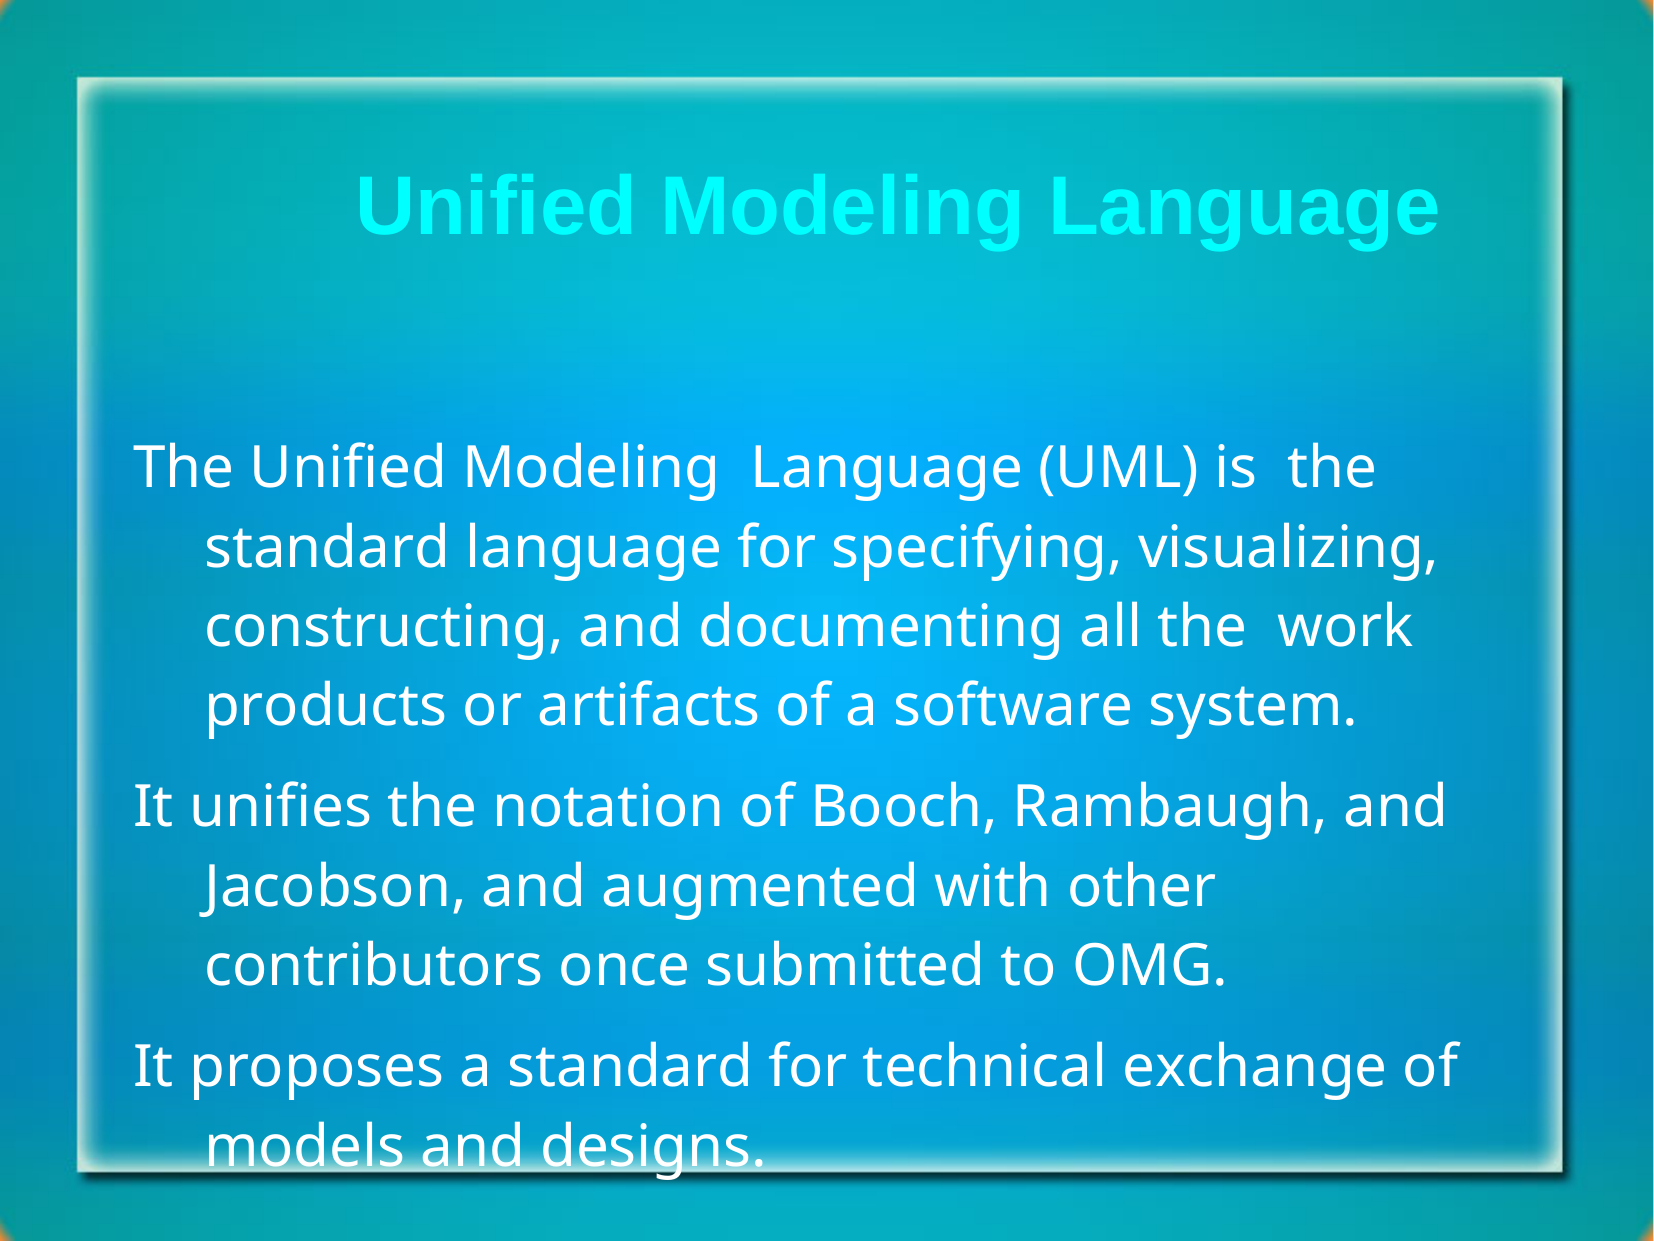

Unified Modeling Language
# The Unified Modeling Language (UML) is the standard language for specifying, visualizing, constructing, and documenting all the work products or artifacts of a software system.
It unifies the notation of Booch, Rambaugh, and Jacobson, and augmented with other contributors once submitted to OMG.
It proposes a standard for technical exchange of models and designs.